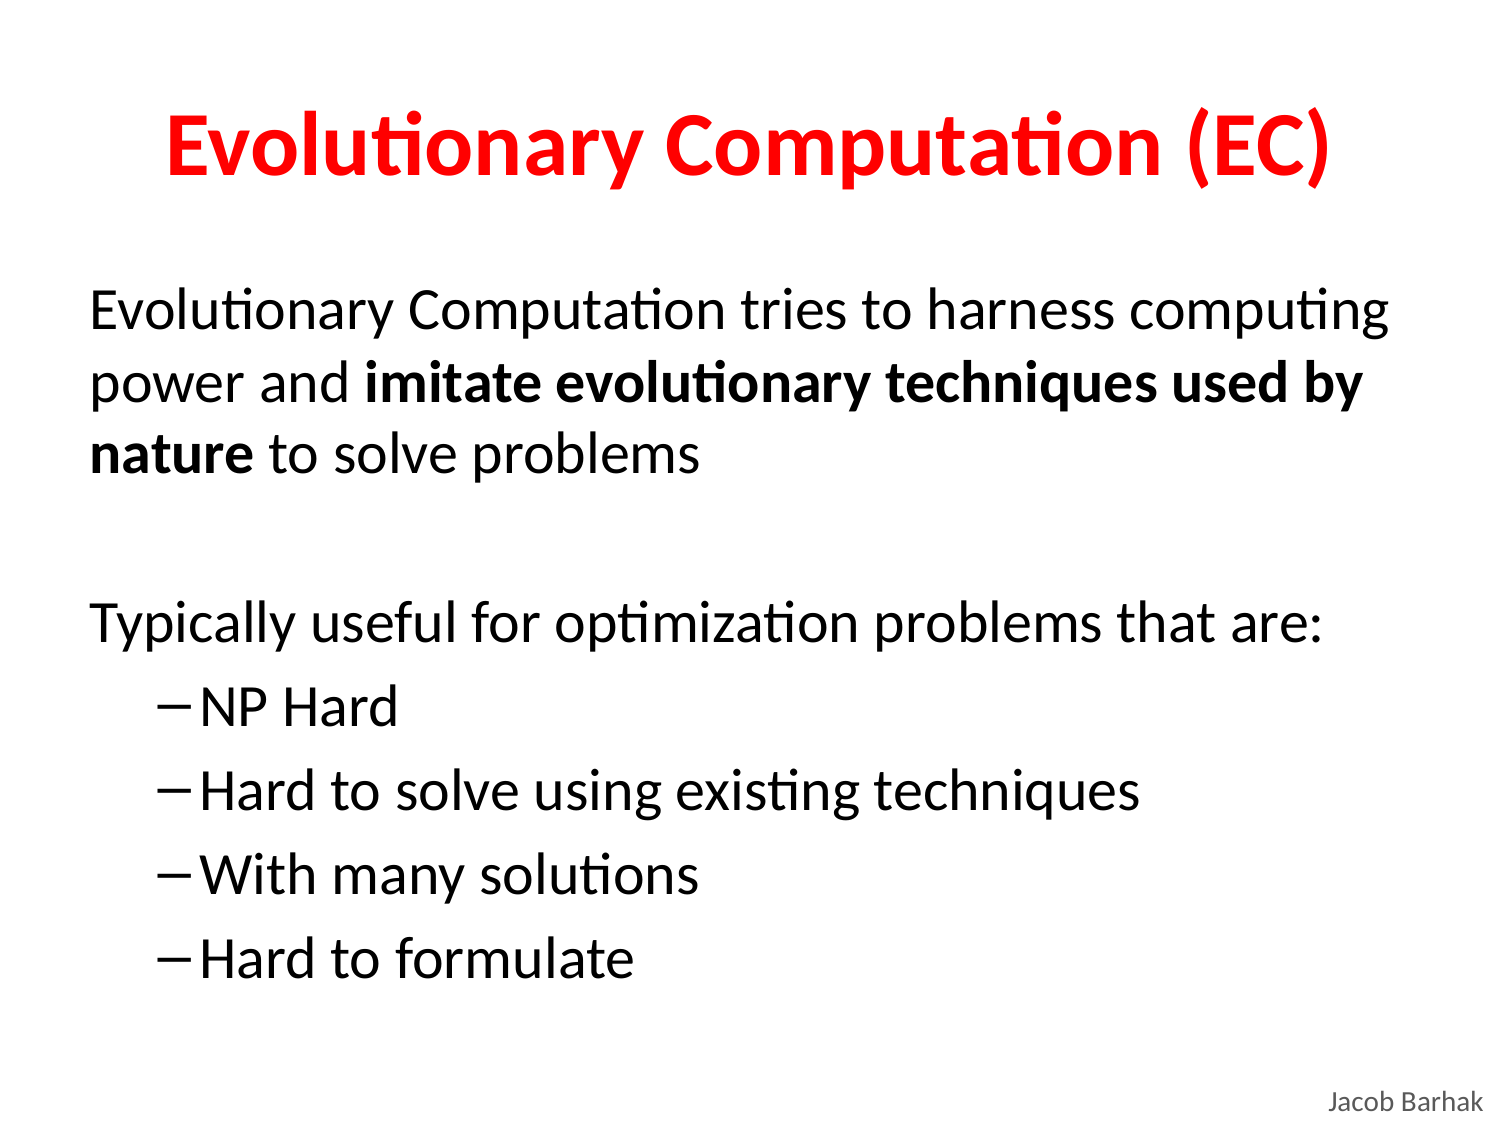

Evolutionary Computation (EC)
Evolutionary Computation tries to harness computing power and imitate evolutionary techniques used by nature to solve problems
Typically useful for optimization problems that are:
NP Hard
Hard to solve using existing techniques
With many solutions
Hard to formulate